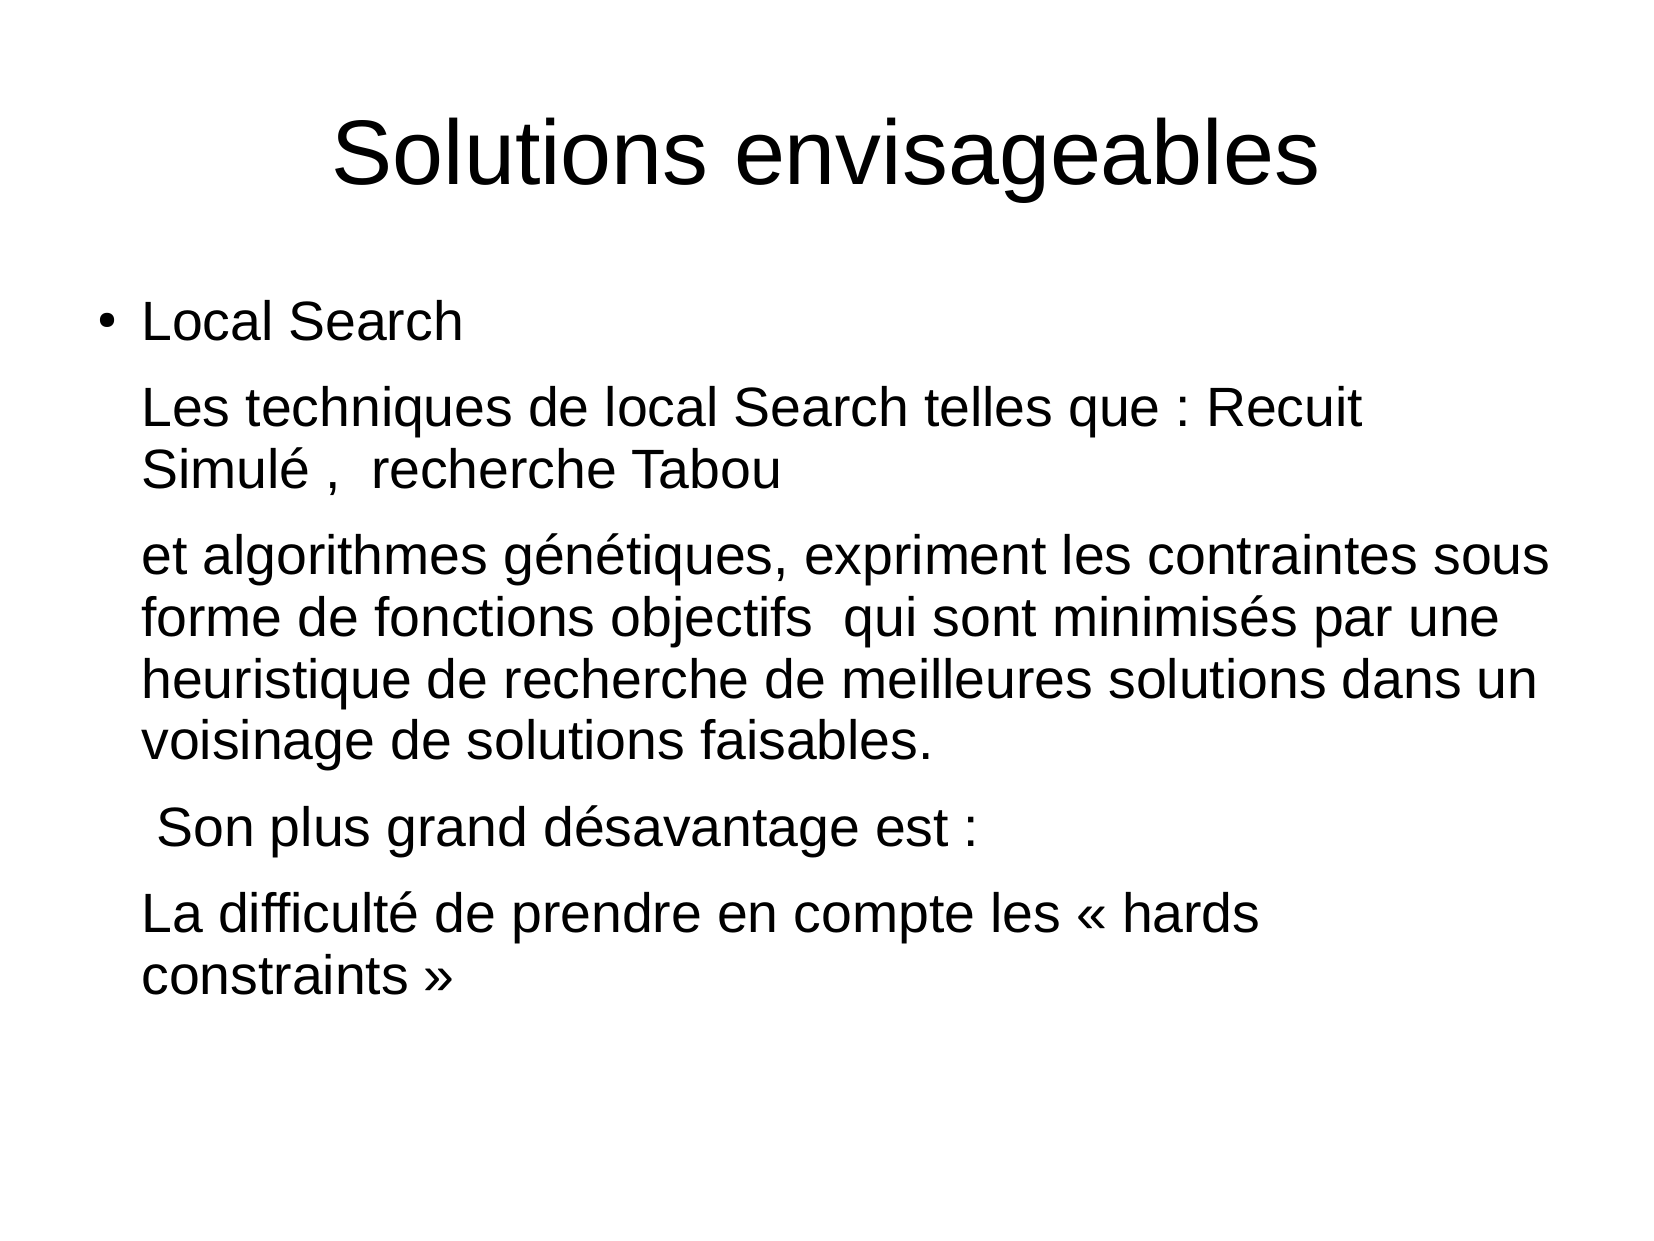

# Solutions envisageables
Local Search
Les techniques de local Search telles que : Recuit Simulé , recherche Tabou
et algorithmes génétiques, expriment les contraintes sous forme de fonctions objectifs qui sont minimisés par une heuristique de recherche de meilleures solutions dans un voisinage de solutions faisables.
 Son plus grand désavantage est :
La difficulté de prendre en compte les « hards constraints »